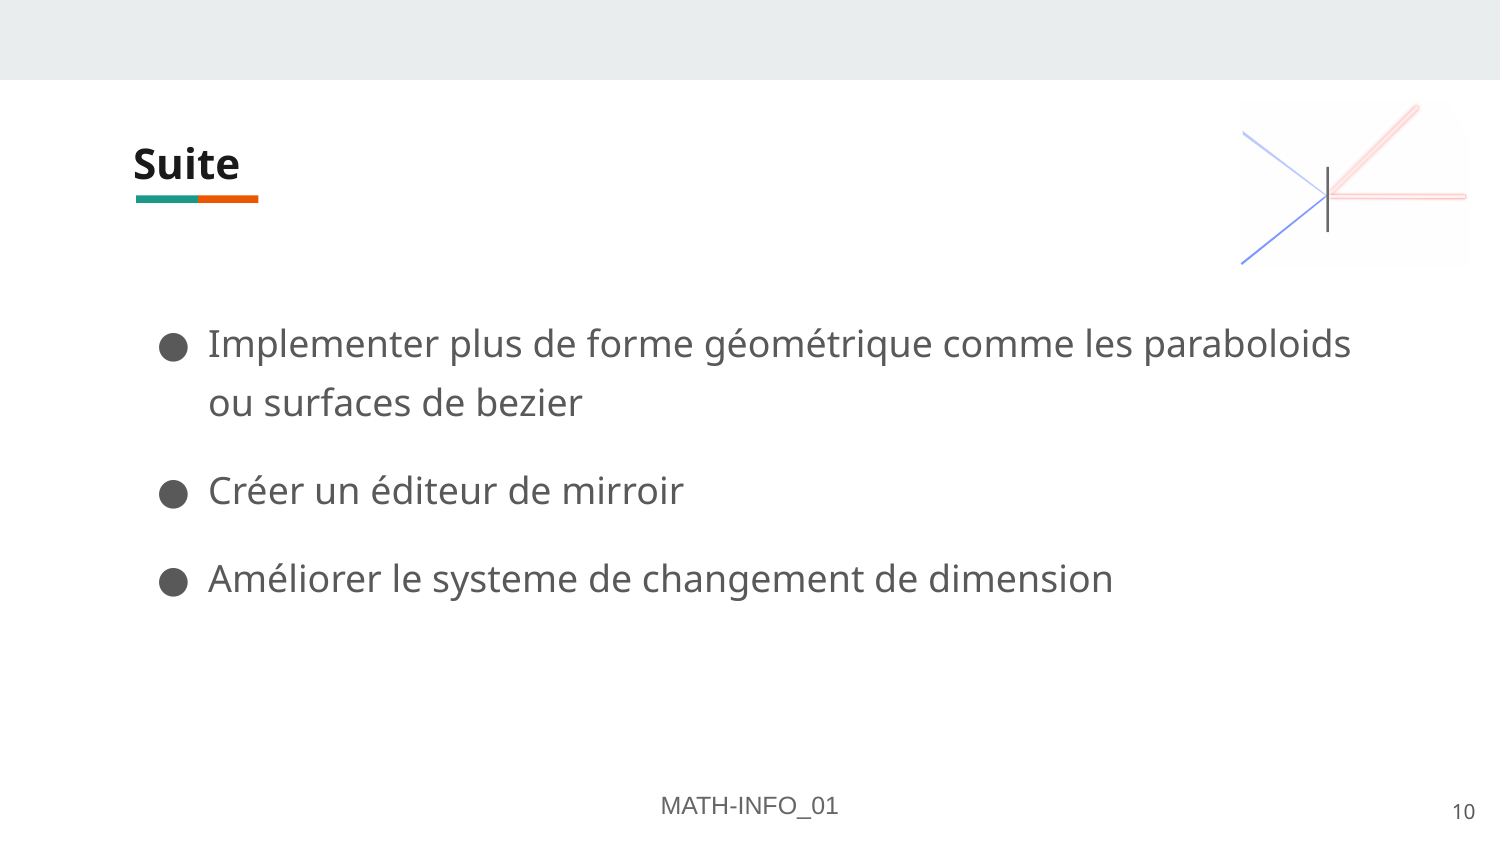

# Suite
Implementer plus de forme géométrique comme les paraboloids ou surfaces de bezier
Créer un éditeur de mirroir
Améliorer le systeme de changement de dimension
10
MATH-INFO_01